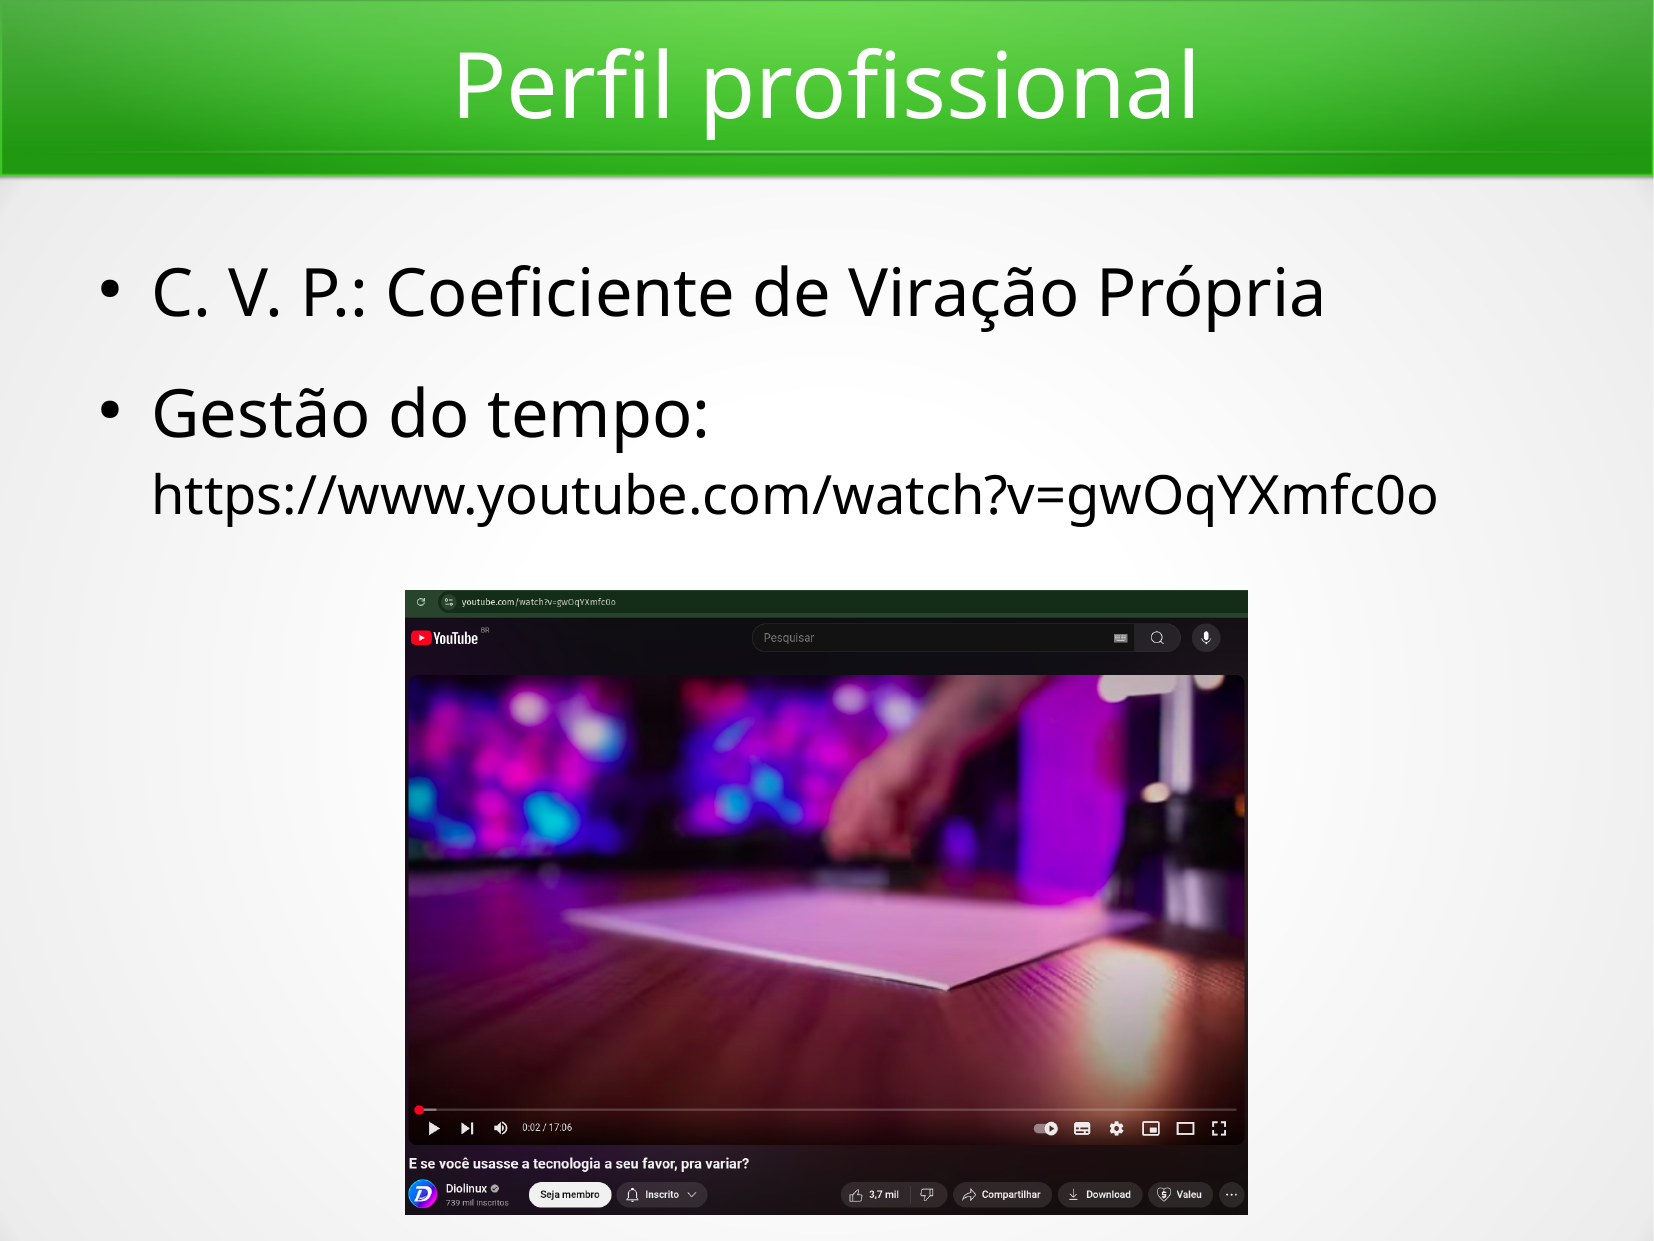

# Perfil profissional
C. V. P.: Coeficiente de Viração Própria
Gestão do tempo: https://www.youtube.com/watch?v=gwOqYXmfc0o